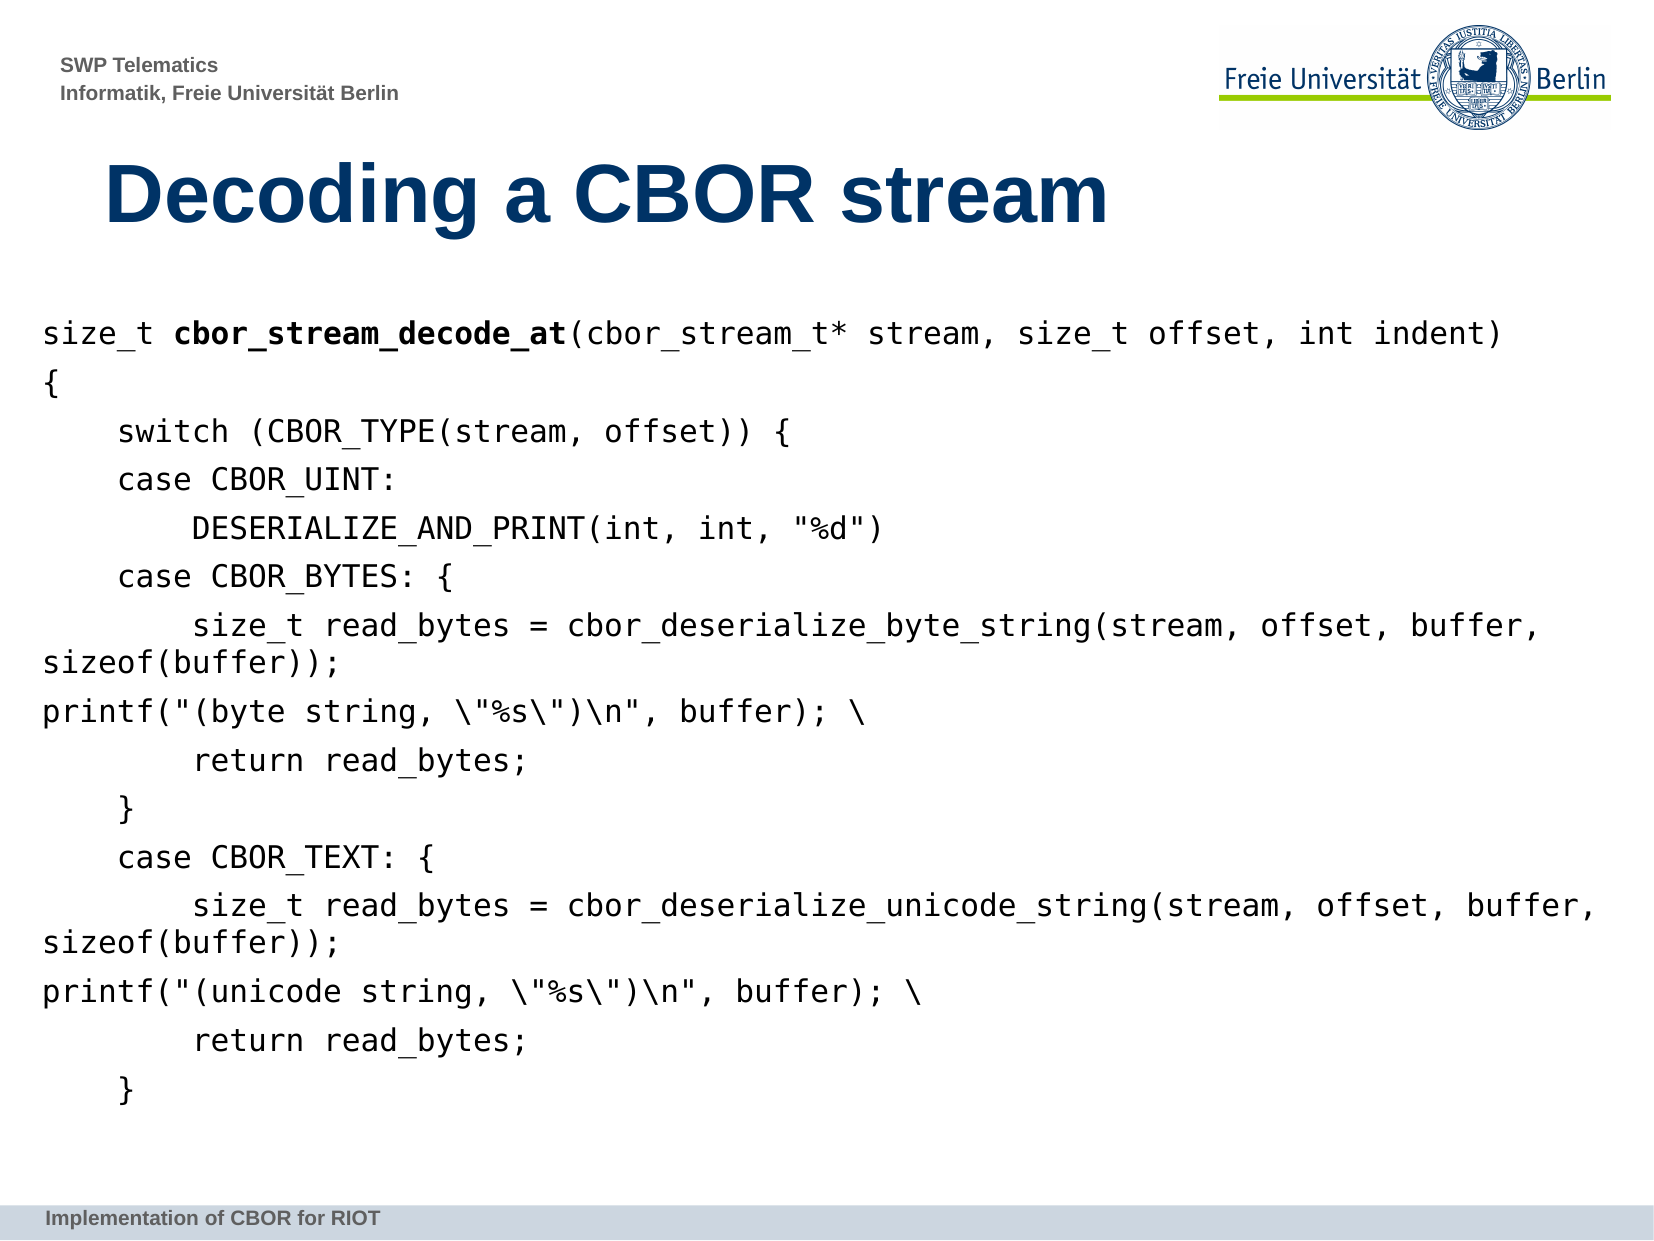

# Decoding a CBOR stream
size_t cbor_stream_decode_at(cbor_stream_t* stream, size_t offset, int indent)
{
 switch (CBOR_TYPE(stream, offset)) {
 case CBOR_UINT:
 DESERIALIZE_AND_PRINT(int, int, "%d")
 case CBOR_BYTES: {
 size_t read_bytes = cbor_deserialize_byte_string(stream, offset, buffer, sizeof(buffer));
printf("(byte string, \"%s\")\n", buffer); \
 return read_bytes;
 }
 case CBOR_TEXT: {
 size_t read_bytes = cbor_deserialize_unicode_string(stream, offset, buffer, sizeof(buffer));
printf("(unicode string, \"%s\")\n", buffer); \
 return read_bytes;
 }